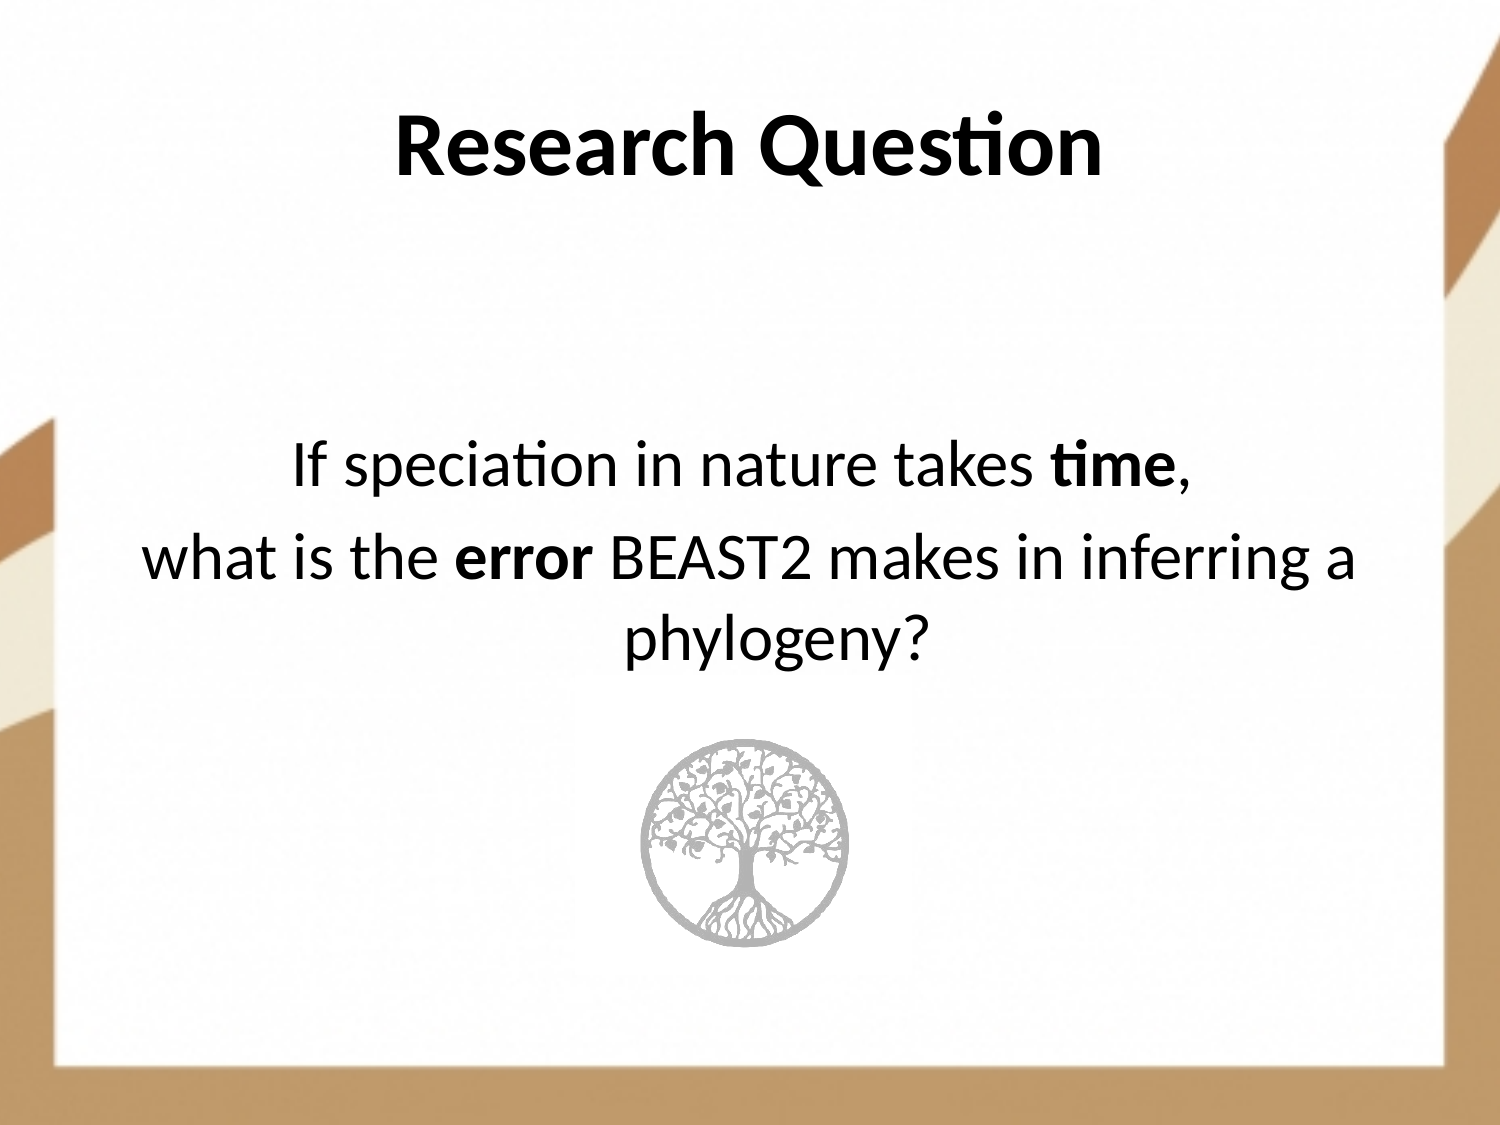

# Research Question
If speciation in nature takes time,
what is the error BEAST2 makes in inferring a phylogeny?